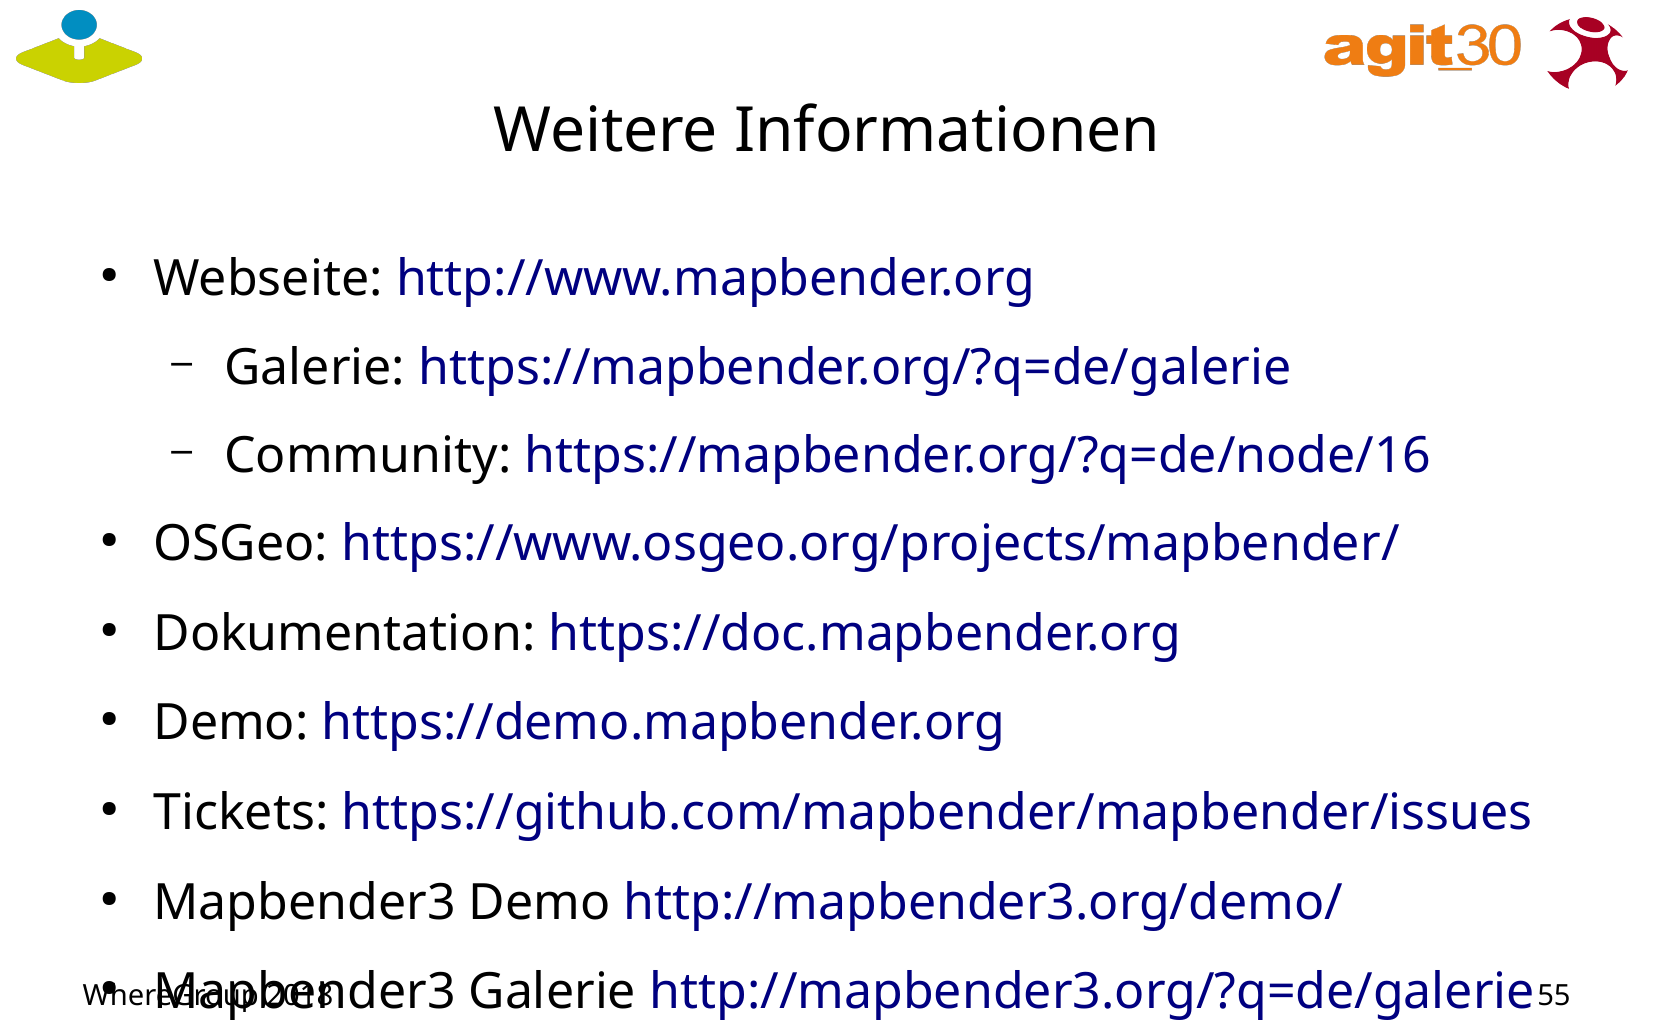

# Weitere Informationen
Webseite: http://www.mapbender.org
Galerie: https://mapbender.org/?q=de/galerie
Community: https://mapbender.org/?q=de/node/16
OSGeo: https://www.osgeo.org/projects/mapbender/
Dokumentation: https://doc.mapbender.org
Demo: https://demo.mapbender.org
Tickets: https://github.com/mapbender/mapbender/issues
Mapbender3 Demo http://mapbender3.org/demo/
Mapbender3 Galerie http://mapbender3.org/?q=de/galerie
WhereGroup 2018
55